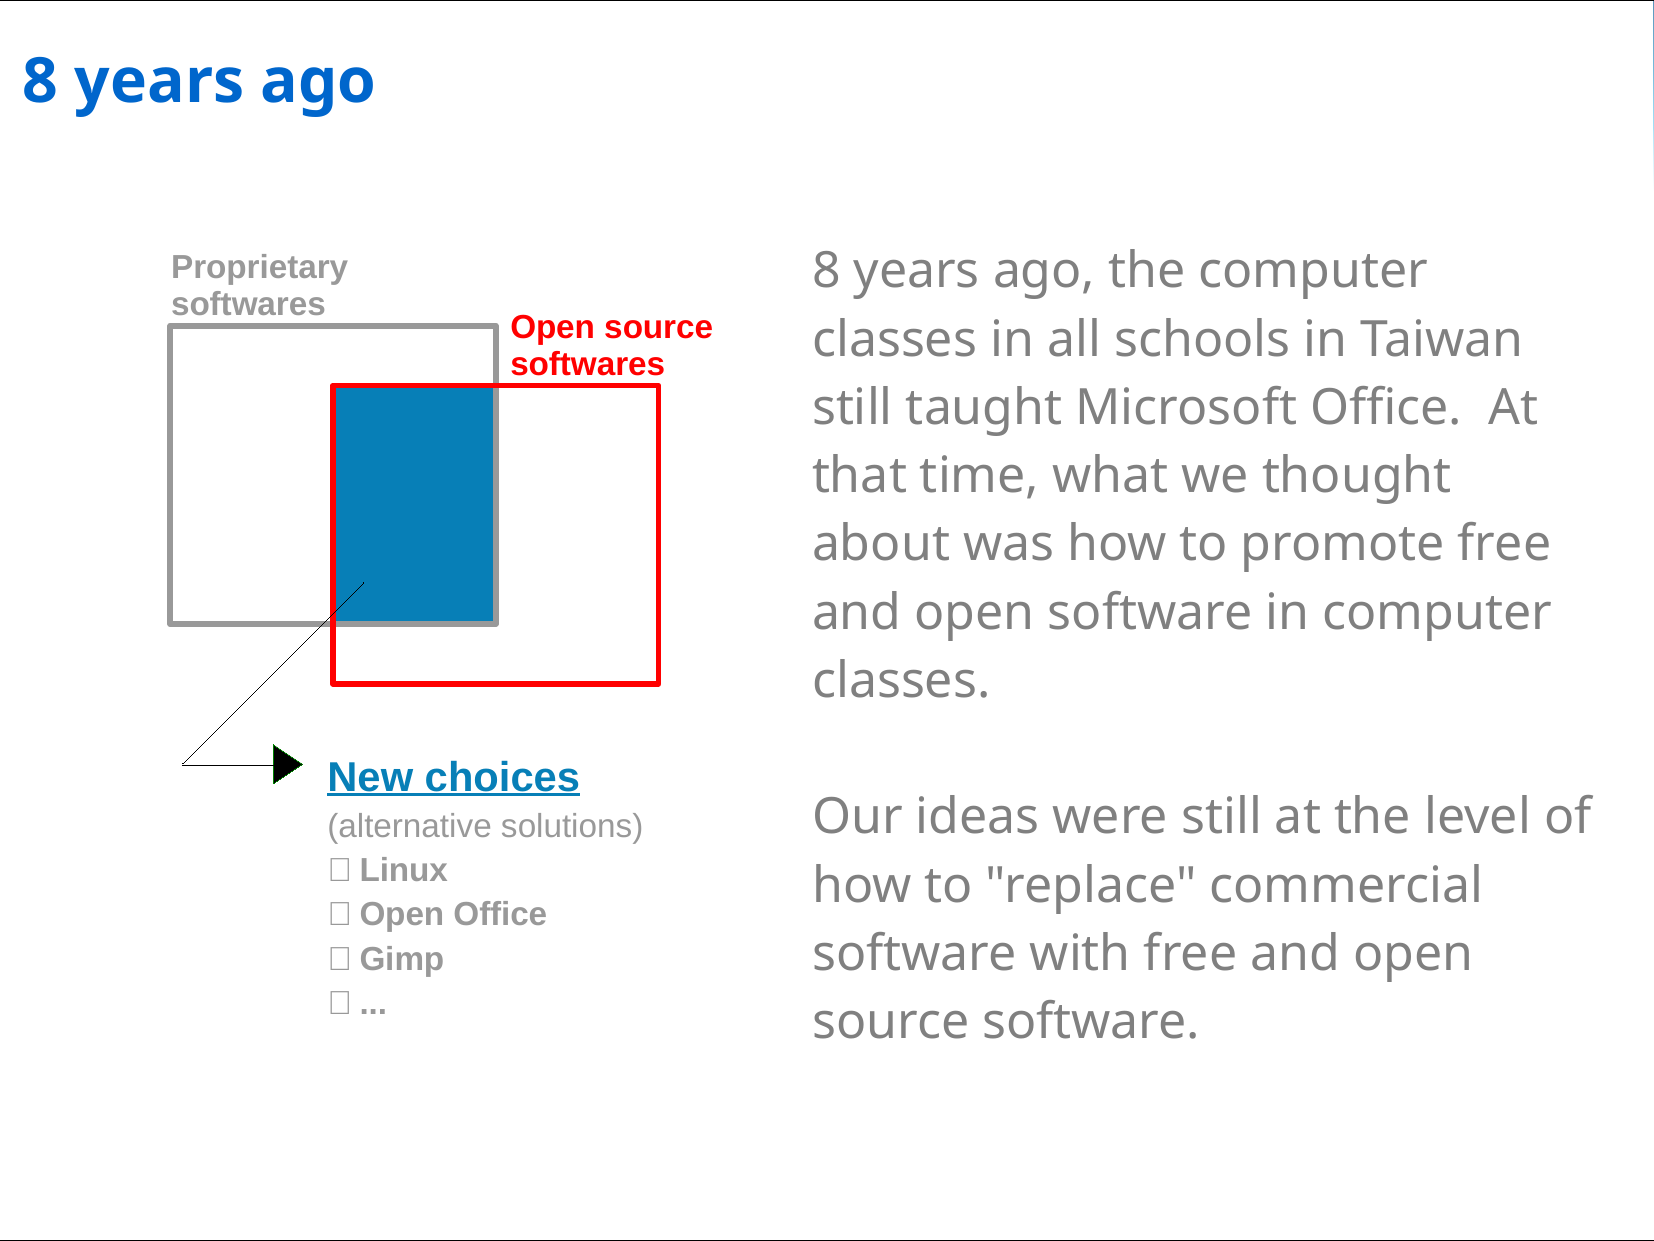

8 years ago
8 years ago, the computer classes in all schools in Taiwan still taught Microsoft Office. At that time, what we thought about was how to promote free and open software in computer classes.
Our ideas were still at the level of how to "replace" commercial software with free and open source software.
Proprietary softwares
Open source softwares
New choices
(alternative solutions)
．Linux
．Open Office
．Gimp
．...
9